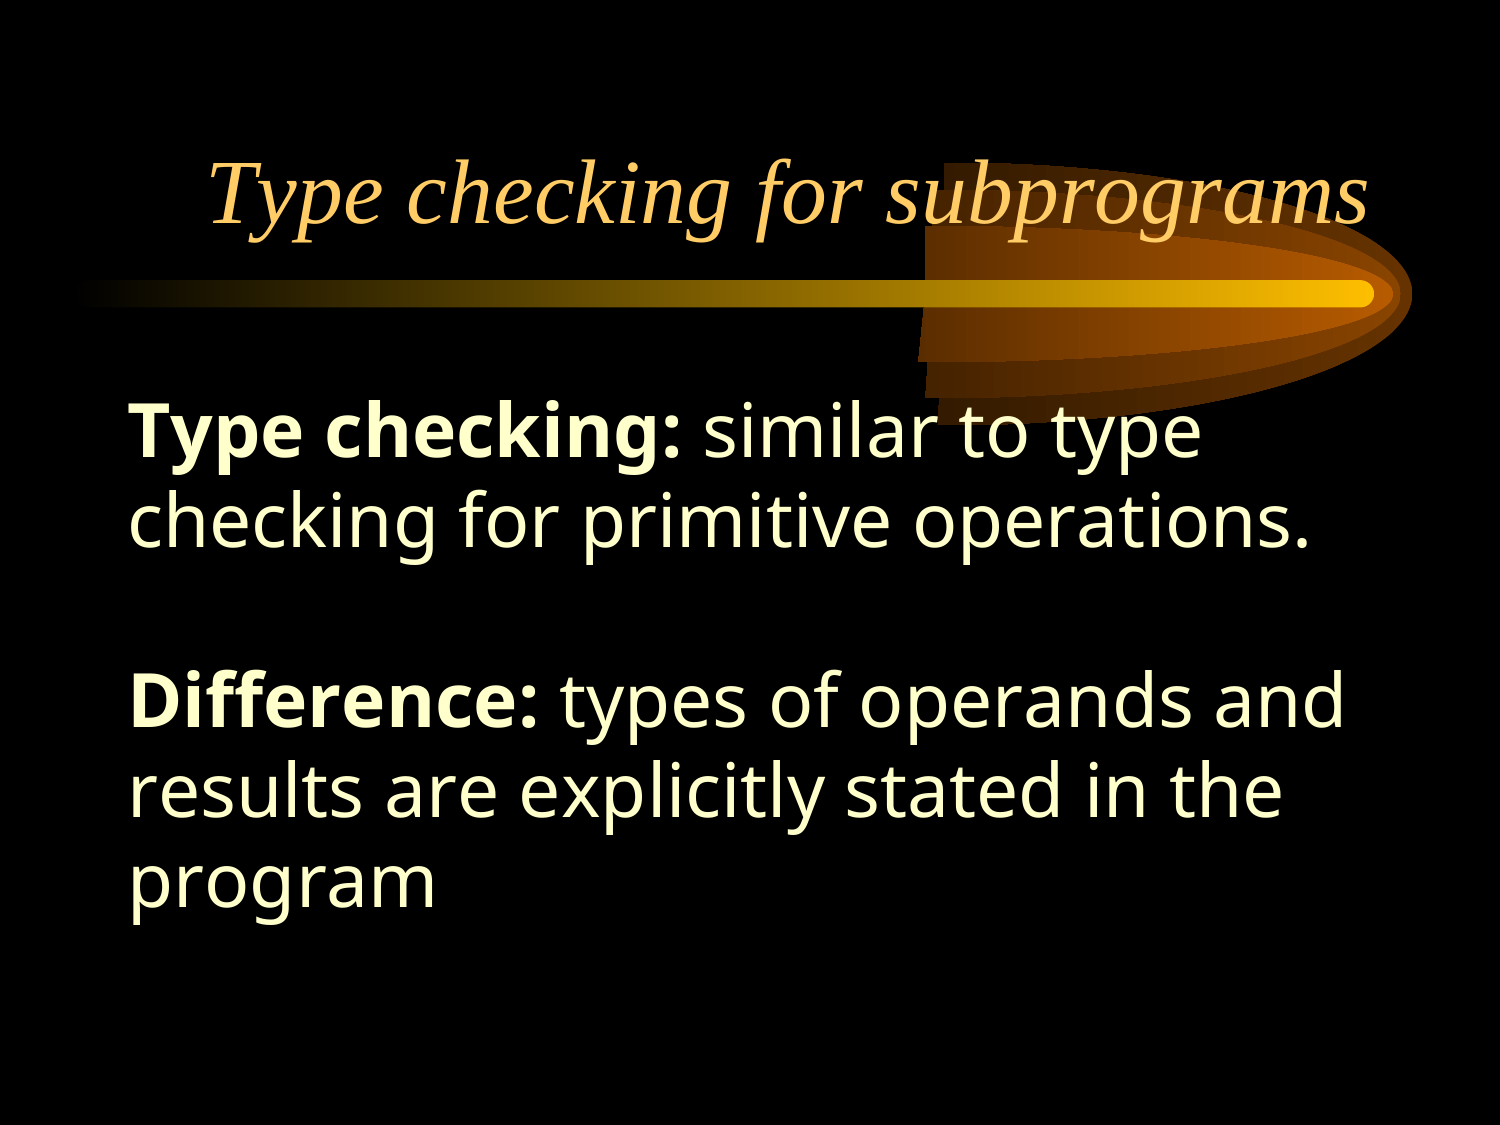

# Type checking for subprograms
Type checking: similar to type checking for primitive operations.
Difference: types of operands and results are explicitly stated in the program